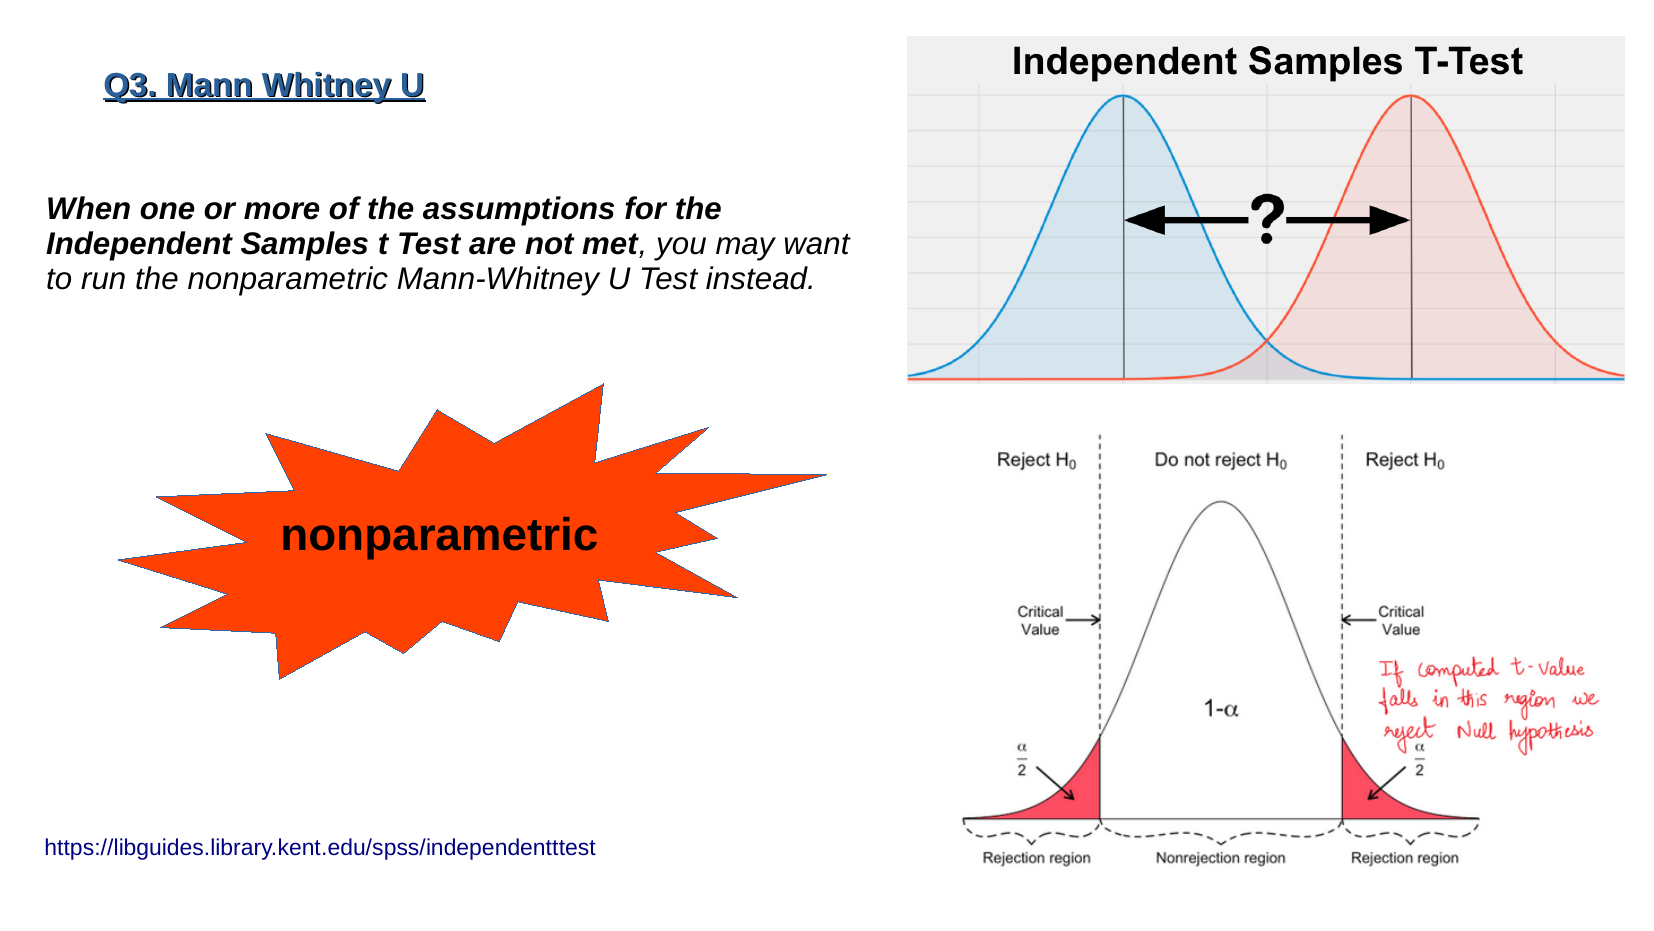

Q3. Mann Whitney U
When one or more of the assumptions for the Independent Samples t Test are not met, you may want to run the nonparametric Mann-Whitney U Test instead.
nonparametric
https://libguides.library.kent.edu/spss/independentttest